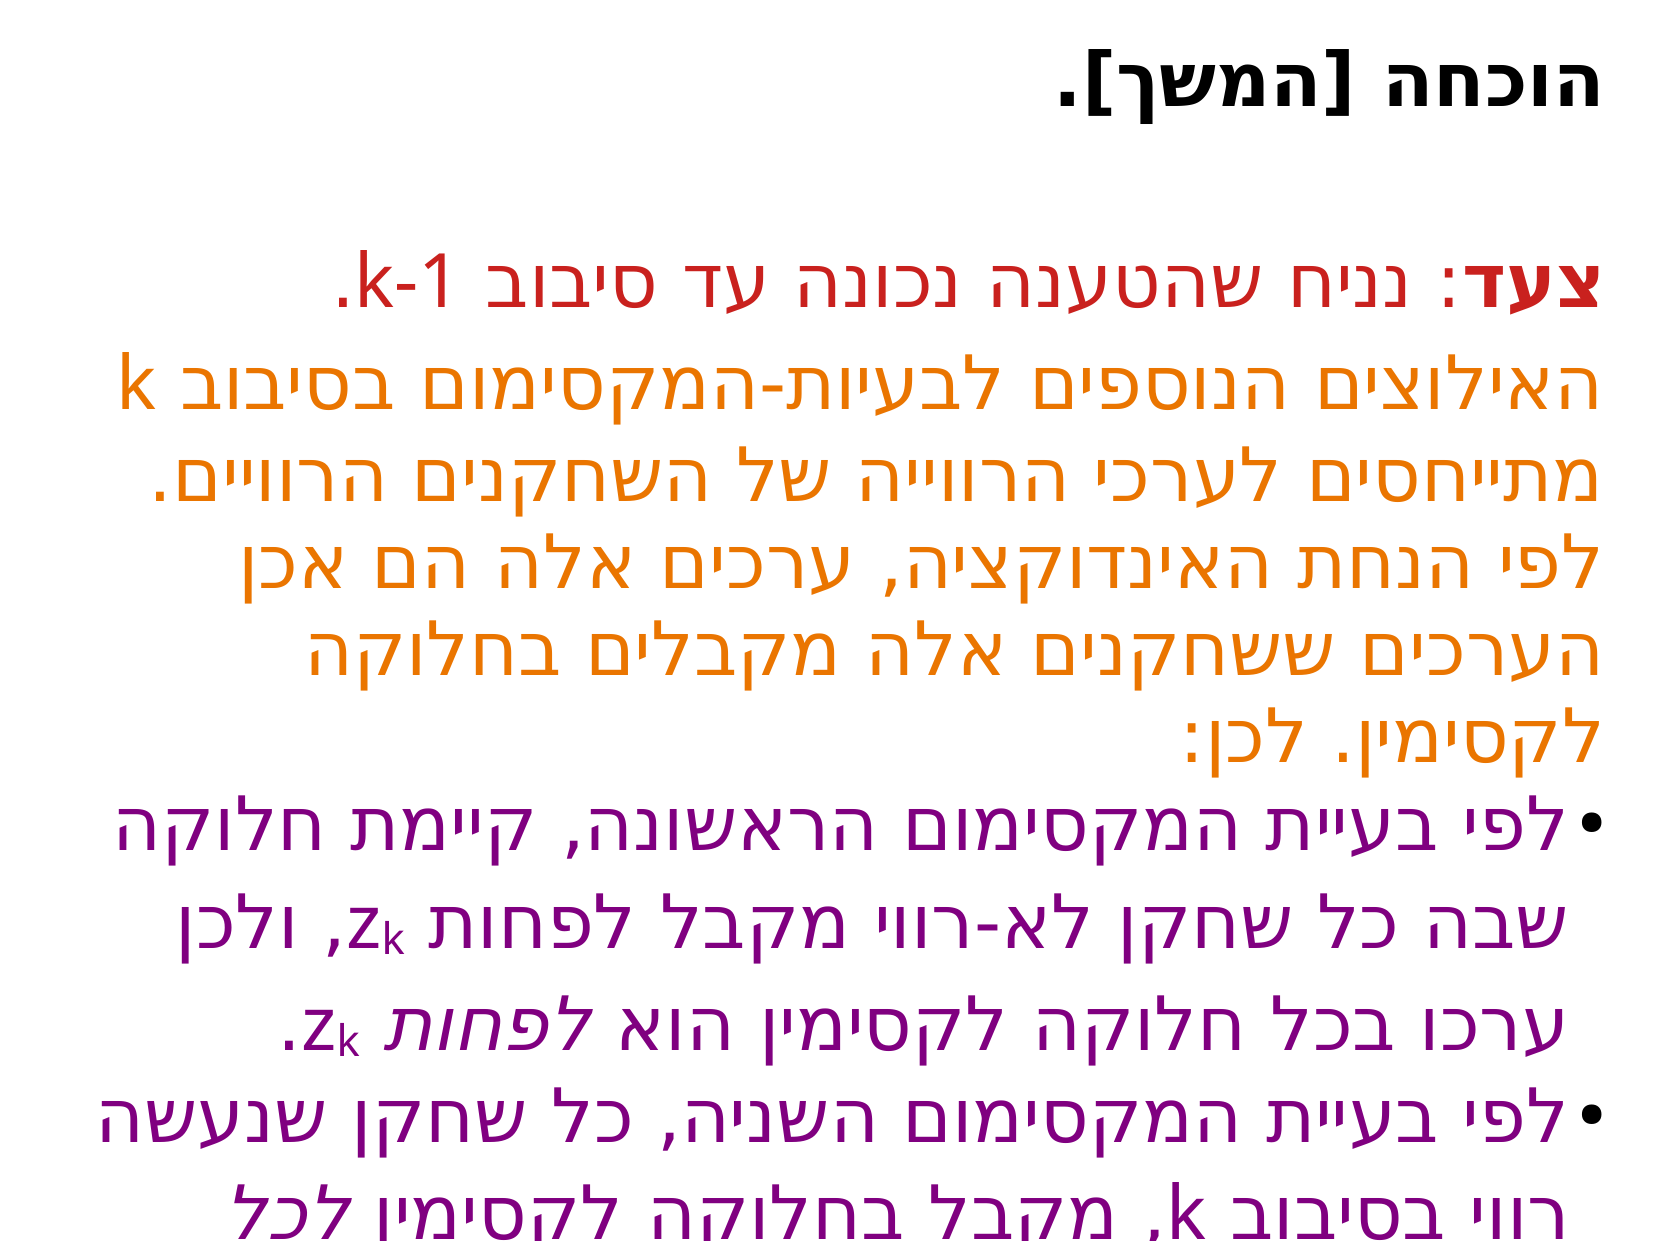

הוכחה [המשך].
צעד: נניח שהטענה נכונה עד סיבוב k-1.
האילוצים הנוספים לבעיות-המקסימום בסיבוב k מתייחסים לערכי הרווייה של השחקנים הרוויים. לפי הנחת האינדוקציה, ערכים אלה הם אכן הערכים ששחקנים אלה מקבלים בחלוקה לקסימין. לכן:
לפי בעיית המקסימום הראשונה, קיימת חלוקה שבה כל שחקן לא-רווי מקבל לפחות zk, ולכן ערכו בכל חלוקה לקסימין הוא לפחות zk.
לפי בעיית המקסימום השניה, כל שחקן שנעשה רווי בסיבוב k, מקבל בחלוקה לקסימין לכל היותר zk.
לכן, כל שחקן שנעשה רווי בסיבוב k מקבל בדיוק zk.
***